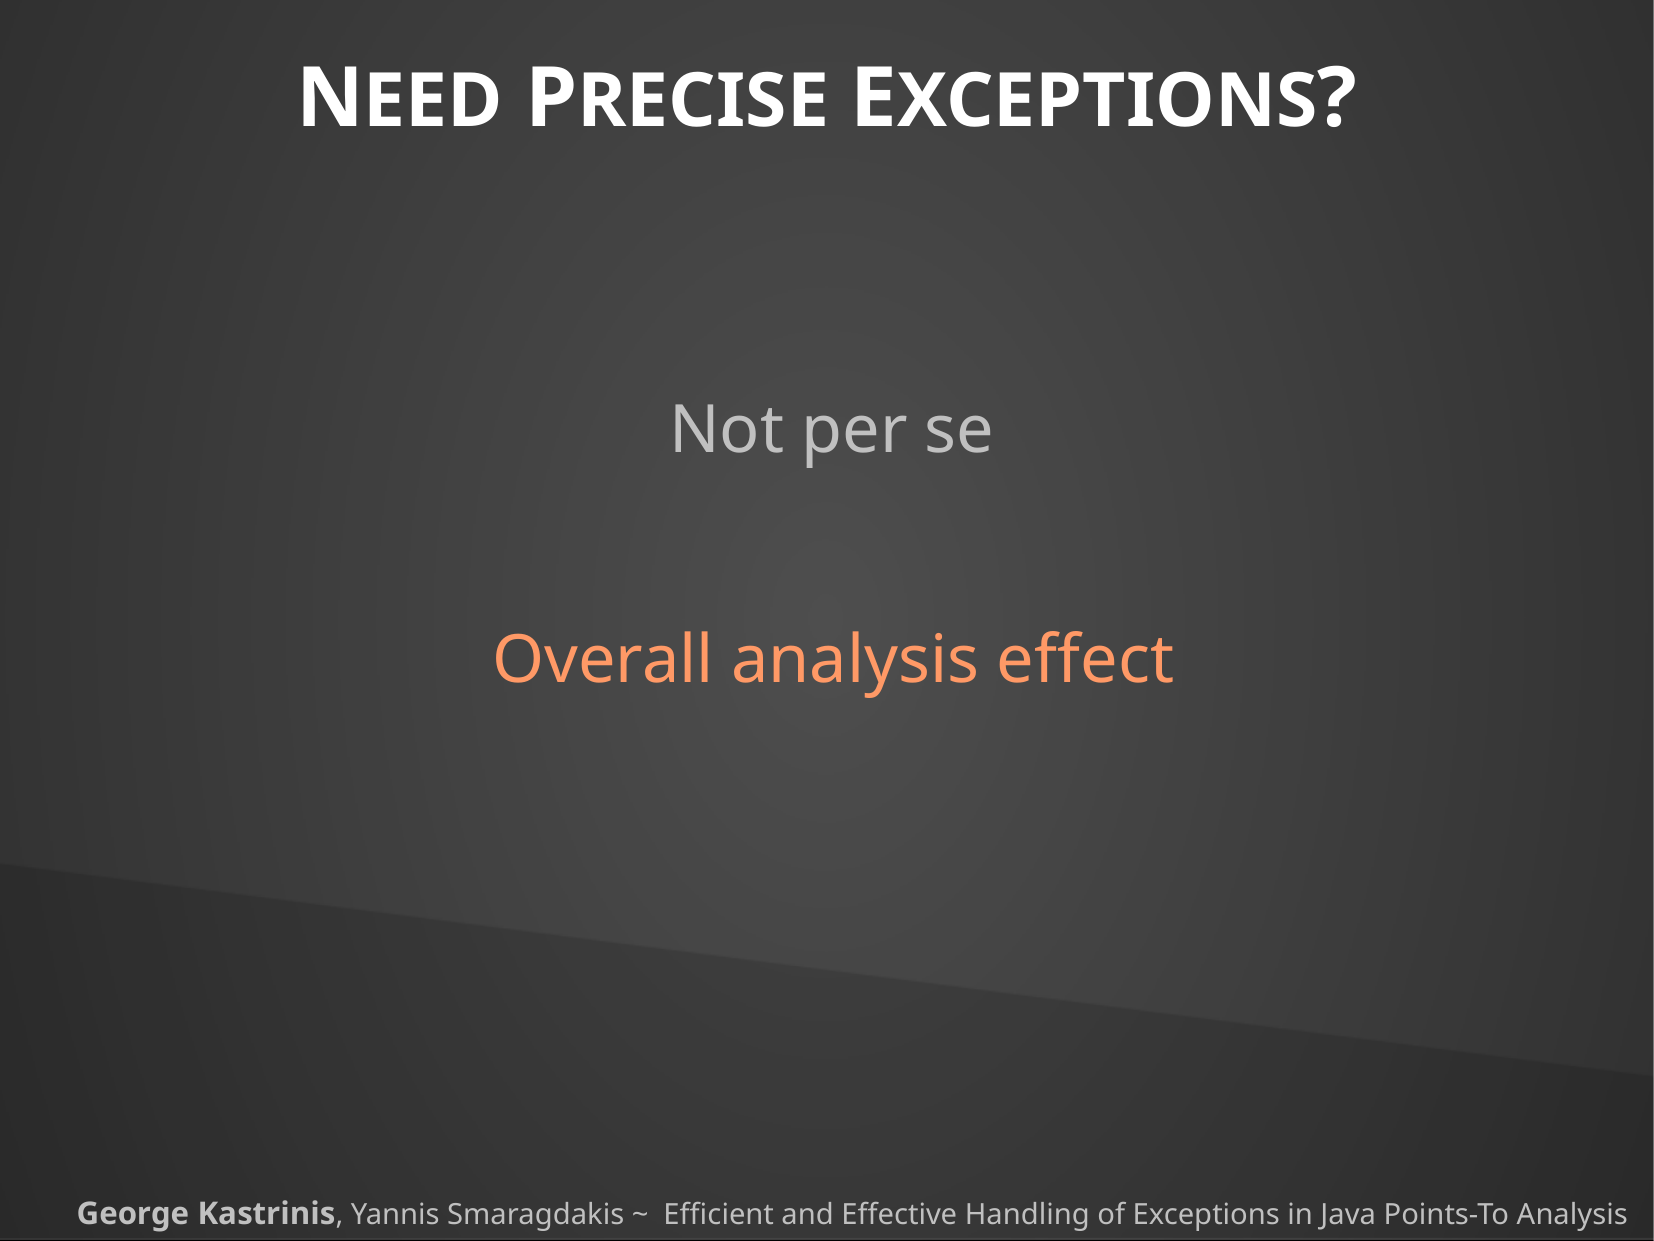

NEED PRECISE EXCEPTIONS?
Not per se
Overall analysis effect